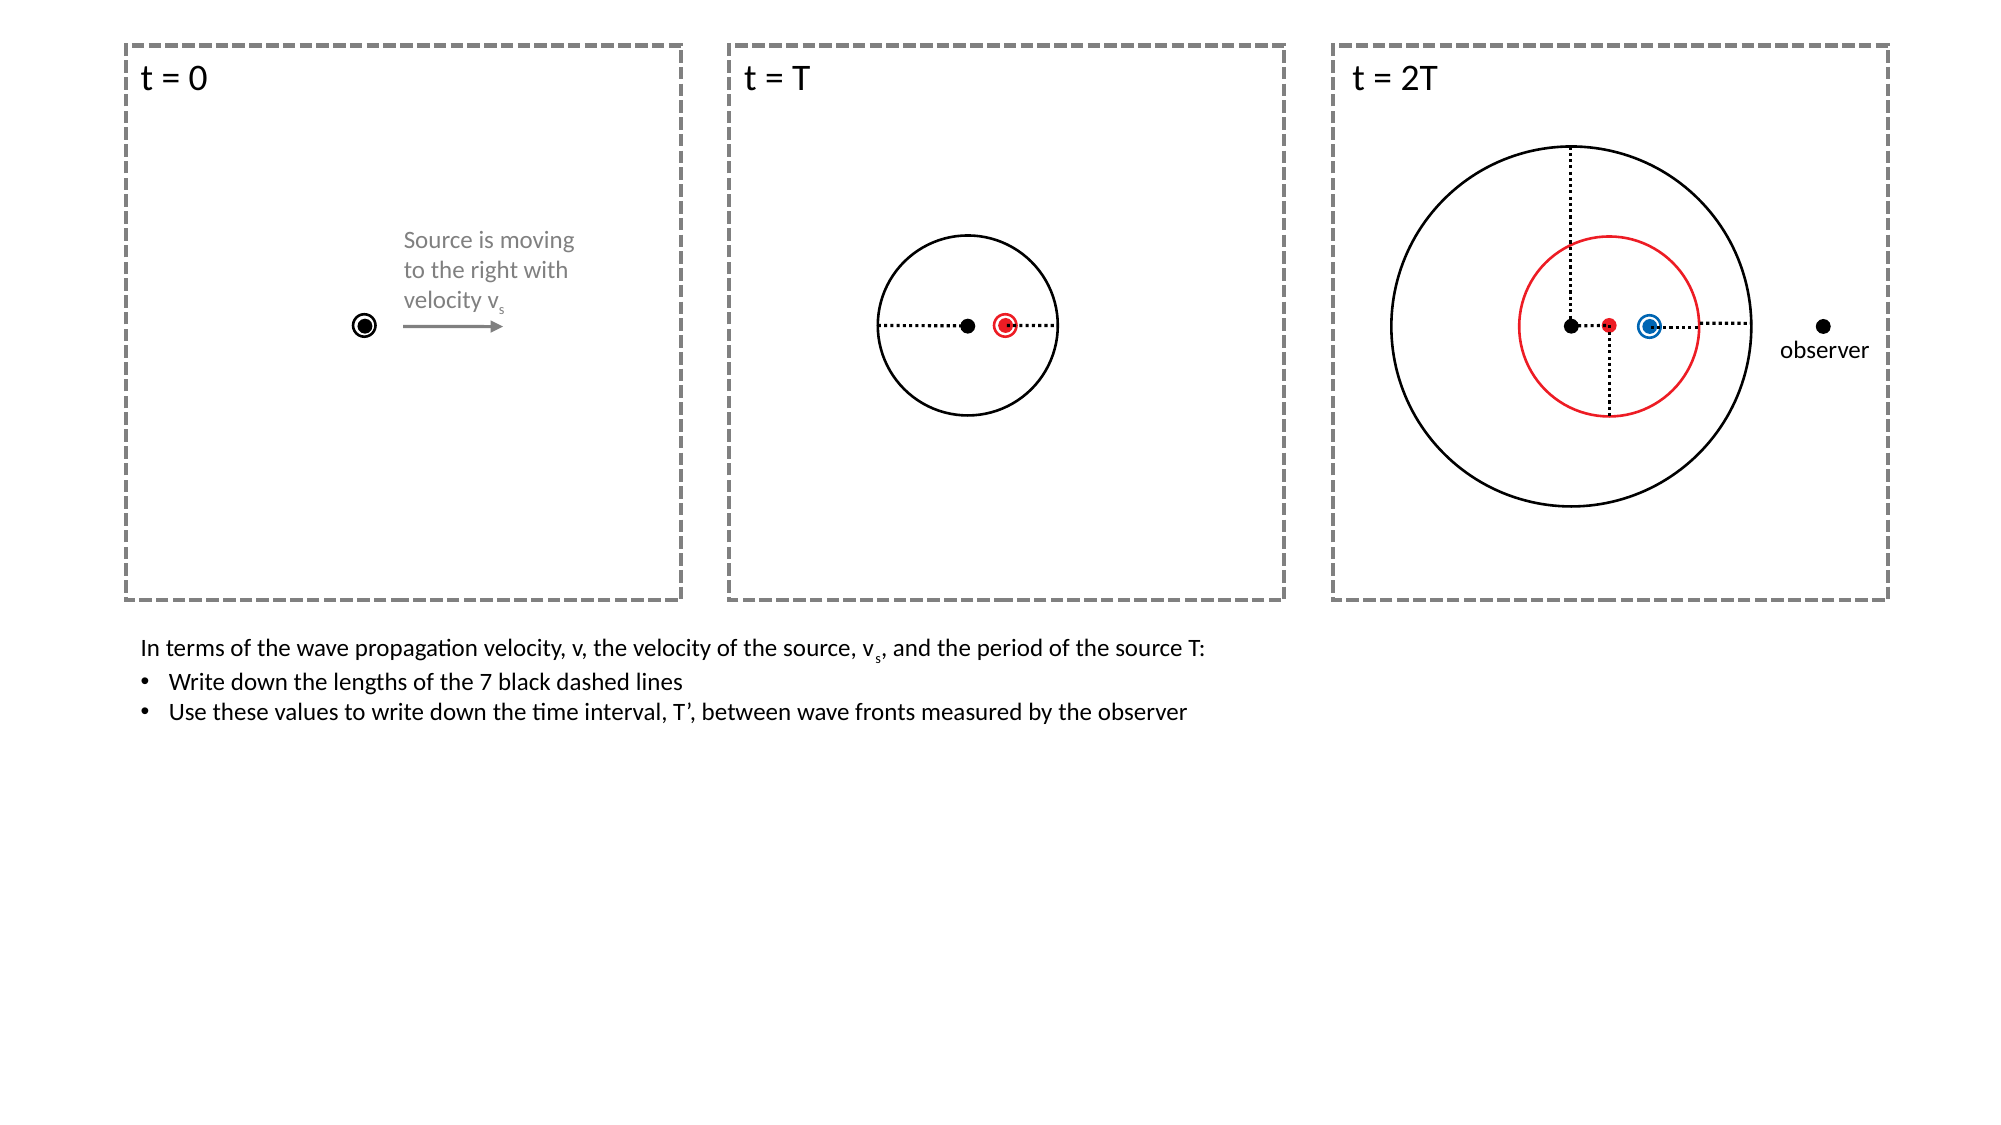

t = 0
t = T
t = 2T
Source is moving to the right with velocity vs
observer
In terms of the wave propagation velocity, v, the velocity of the source, vs, and the period of the source T:
Write down the lengths of the 7 black dashed lines
Use these values to write down the time interval, T’, between wave fronts measured by the observer